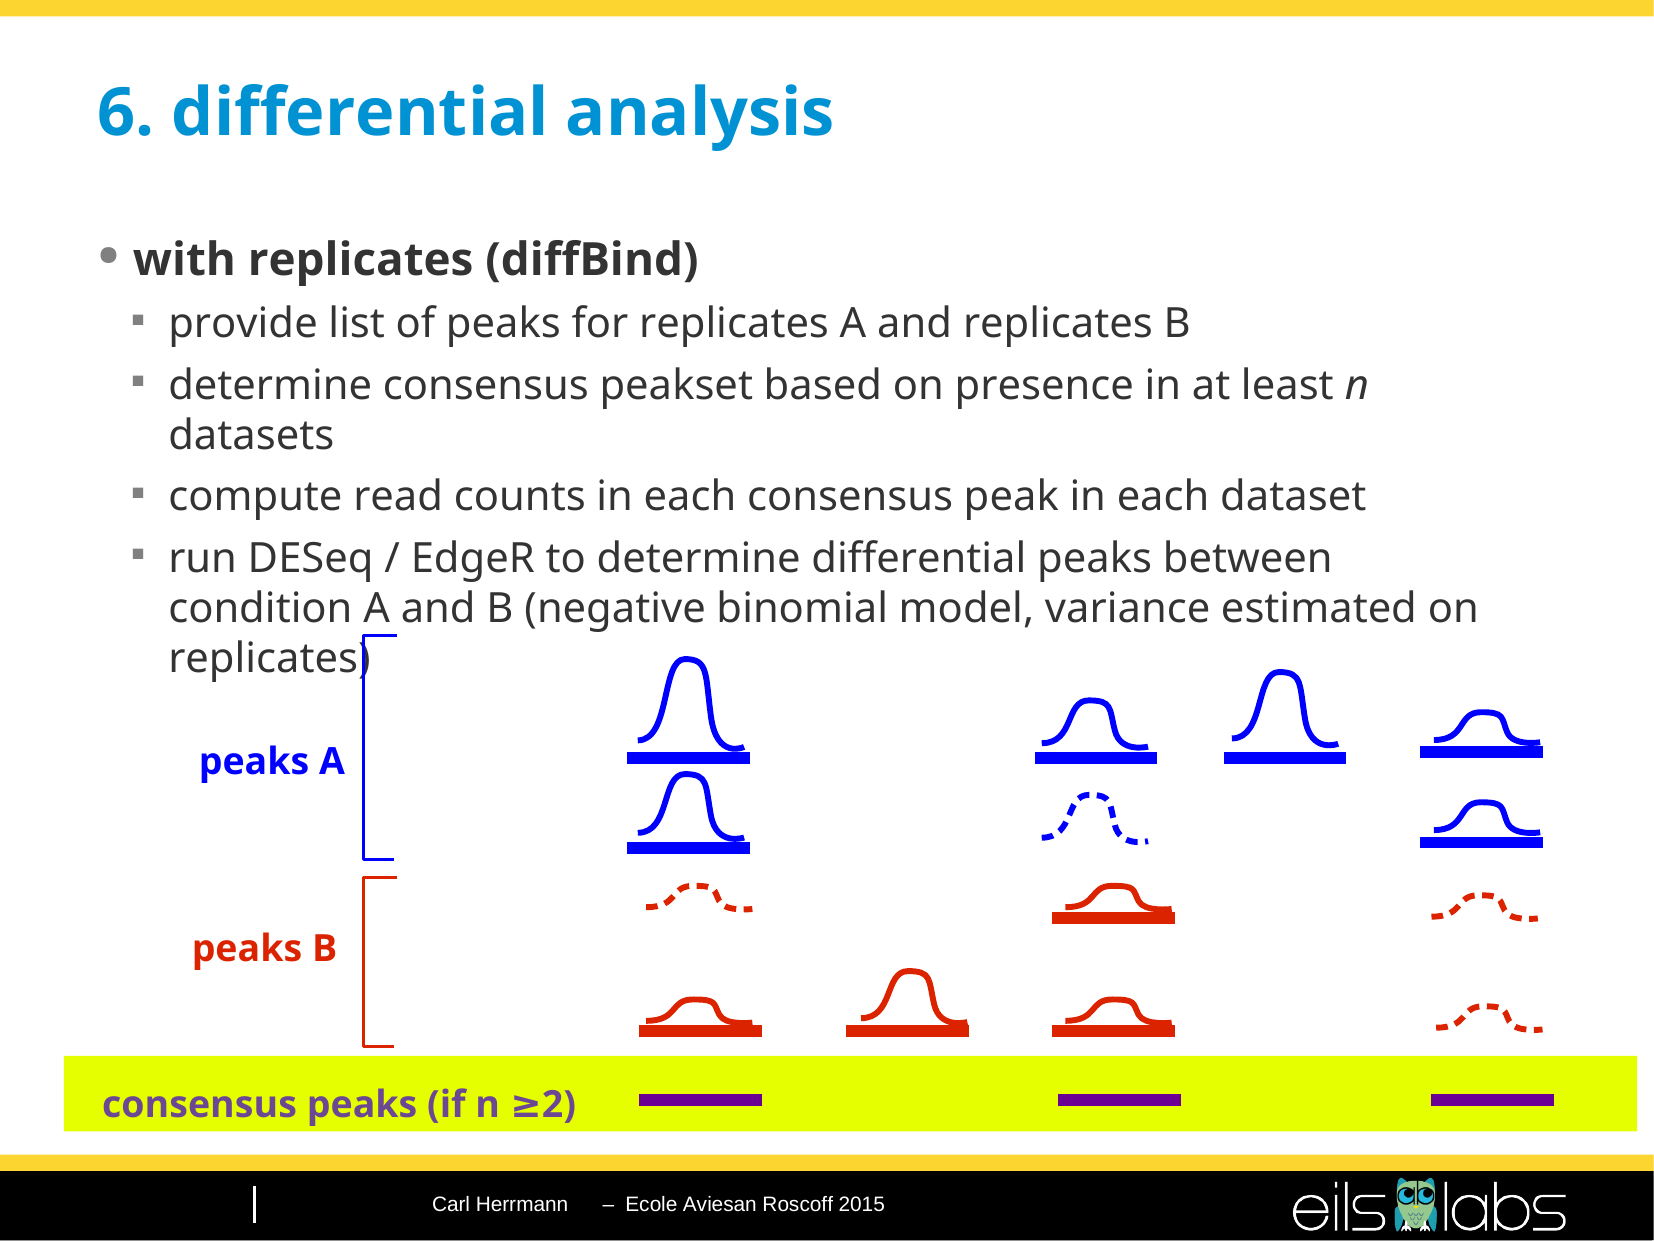

# 6. differential analysis
with replicates (diffBind)
provide list of peaks for replicates A and replicates B
determine consensus peakset based on presence in at least n datasets
compute read counts in each consensus peak in each dataset
run DESeq / EdgeR to determine differential peaks between condition A and B (negative binomial model, variance estimated on replicates)
peaks A
peaks B
consensus peaks (if n ≥2)